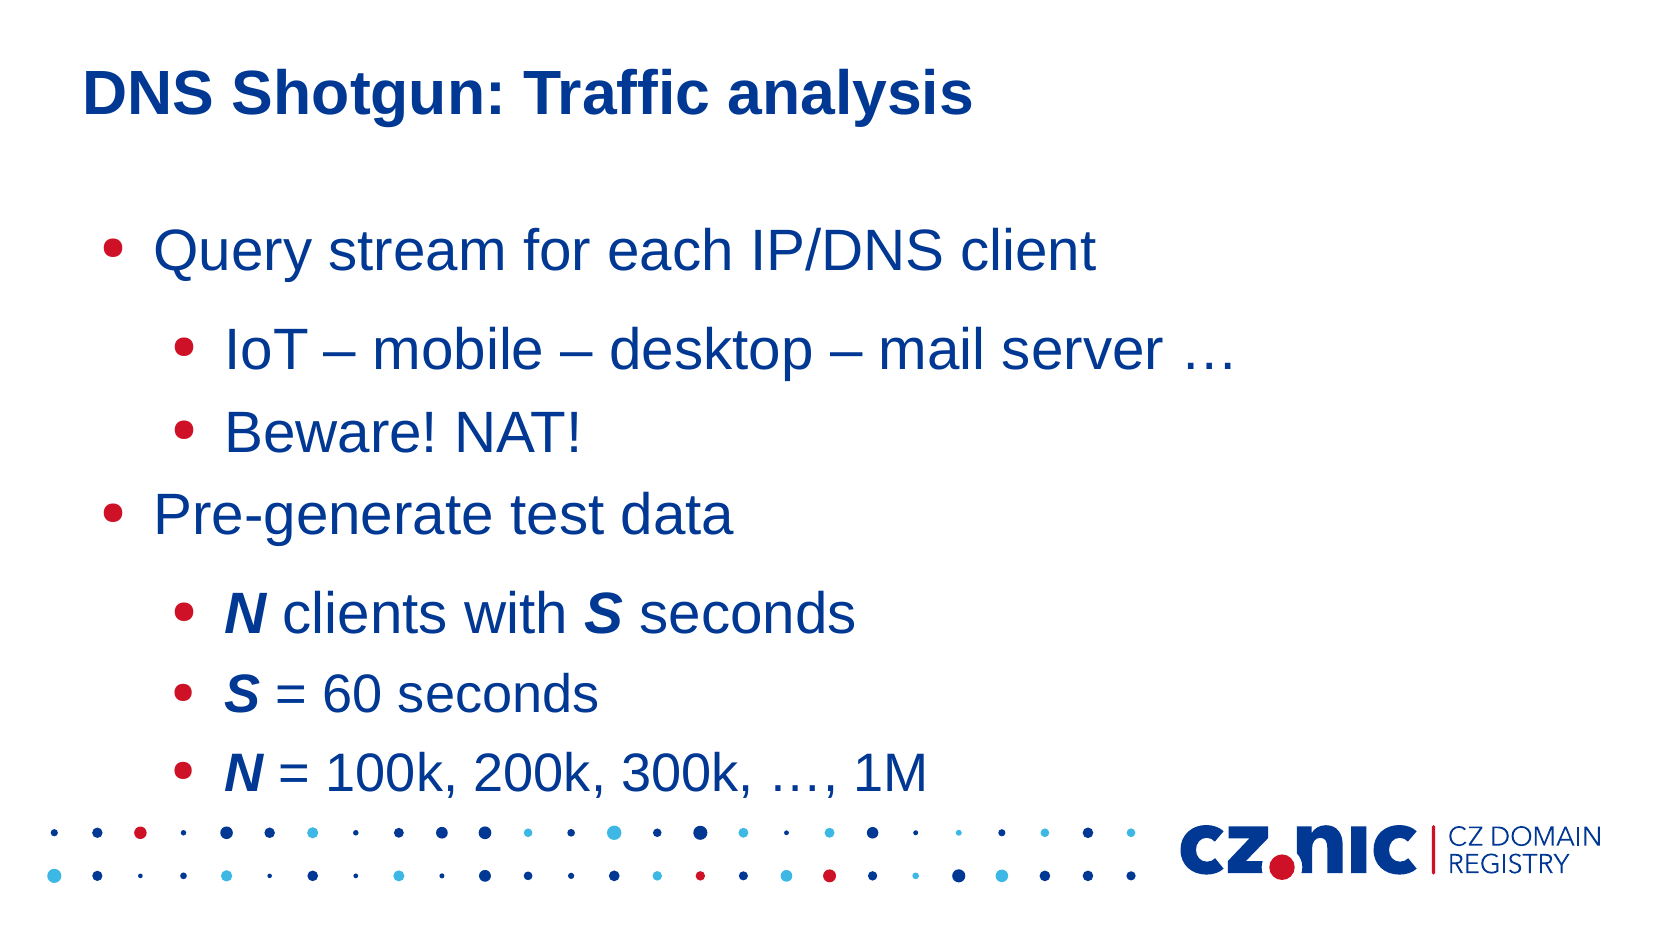

# DNS Shotgun: Traffic analysis
Query stream for each IP/DNS client
IoT – mobile – desktop – mail server …
Beware! NAT!
Pre-generate test data
N clients with S seconds
S = 60 seconds
N = 100k, 200k, 300k, …, 1M